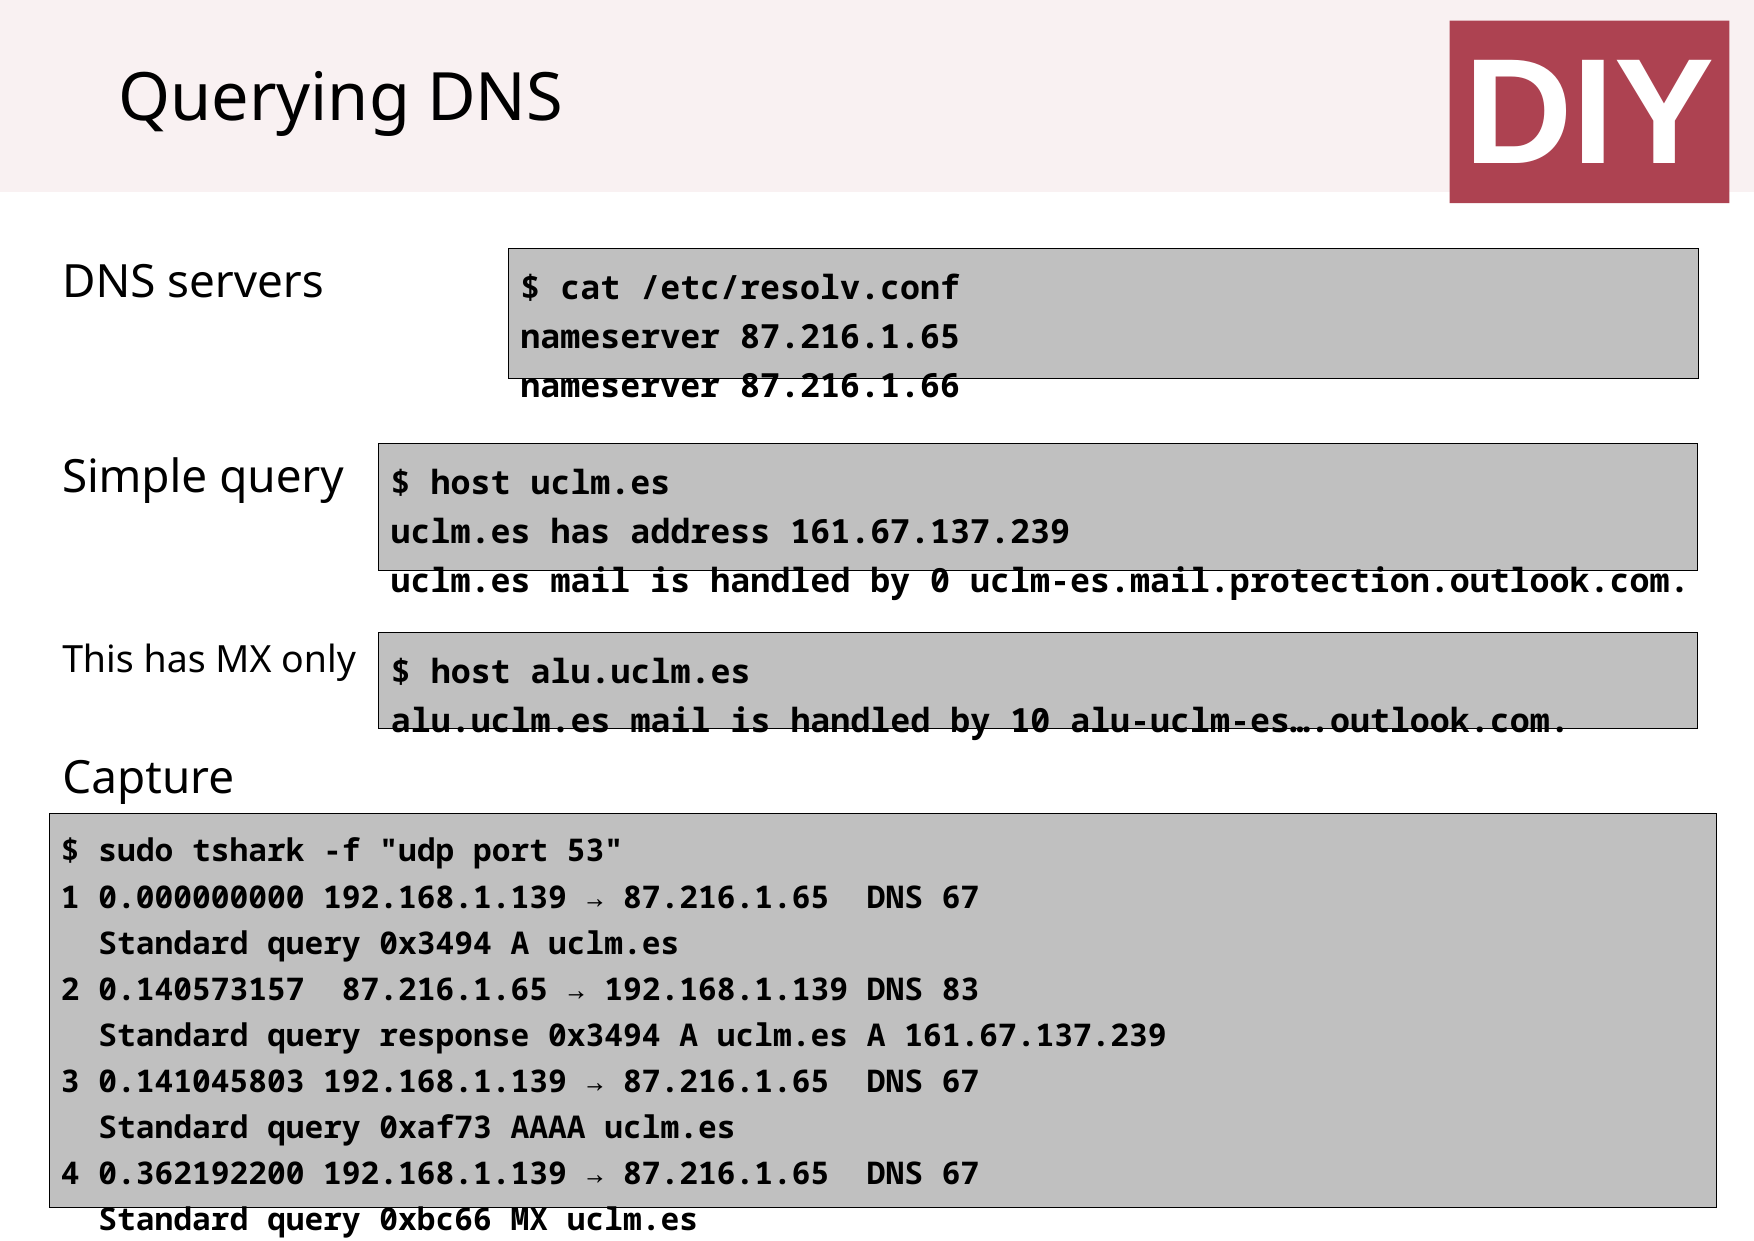

# Querying DNS
DIY
DNS servers
$ cat /etc/resolv.conf
nameserver 87.216.1.65
nameserver 87.216.1.66
Simple query
$ host uclm.es
uclm.es has address 161.67.137.239
uclm.es mail is handled by 0 uclm-es.mail.protection.outlook.com.
This has MX only
$ host alu.uclm.es
alu.uclm.es mail is handled by 10 alu-uclm-es….outlook.com.
Capture
$ sudo tshark -f "udp port 53"
1 0.000000000 192.168.1.139 → 87.216.1.65 DNS 67
 Standard query 0x3494 A uclm.es
2 0.140573157 87.216.1.65 → 192.168.1.139 DNS 83
 Standard query response 0x3494 A uclm.es A 161.67.137.239
3 0.141045803 192.168.1.139 → 87.216.1.65 DNS 67
 Standard query 0xaf73 AAAA uclm.es
4 0.362192200 192.168.1.139 → 87.216.1.65 DNS 67
 Standard query 0xbc66 MX uclm.es
5 0.566520929 87.216.1.65 → 192.168.1.139 DNS 118
 Standard query response 0xbc66 MX uclm.es MX 0 uclm-es.mail.protection.outlook.com
71
Confiabilidad y control de flujo